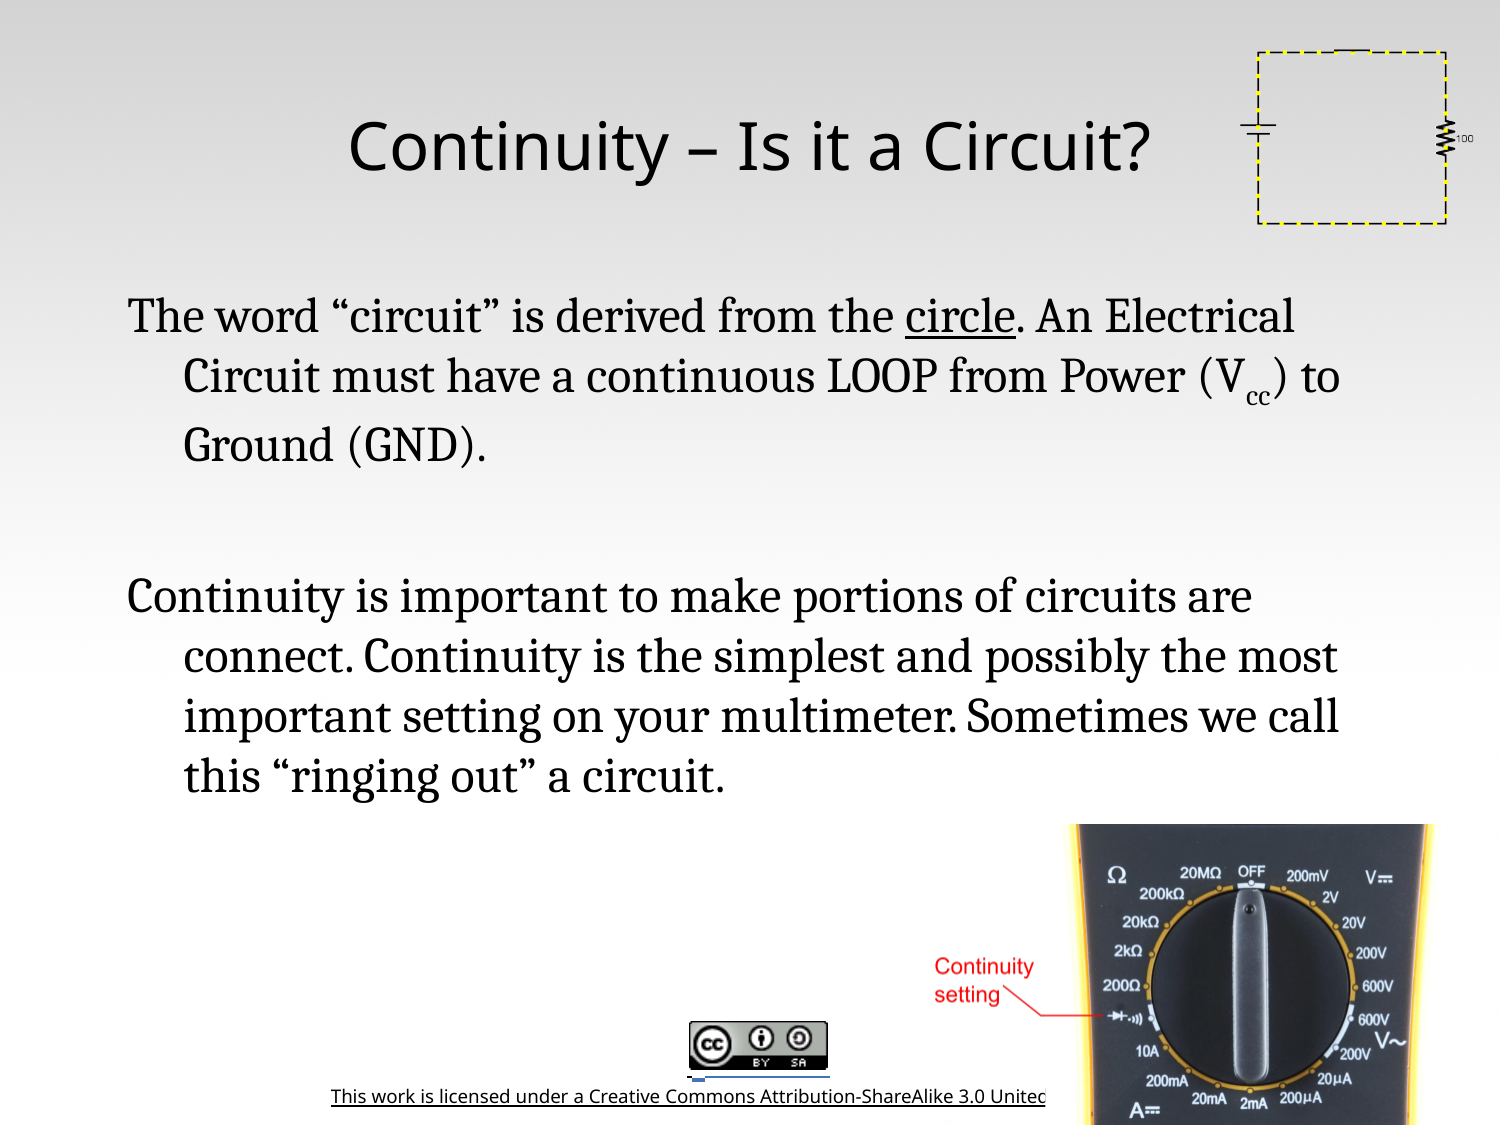

# Continuity – Is it a Circuit?
The word “circuit” is derived from the circle. An Electrical Circuit must have a continuous LOOP from Power (Vcc) to Ground (GND).
Continuity is important to make portions of circuits are connect. Continuity is the simplest and possibly the most important setting on your multimeter. Sometimes we call this “ringing out” a circuit.